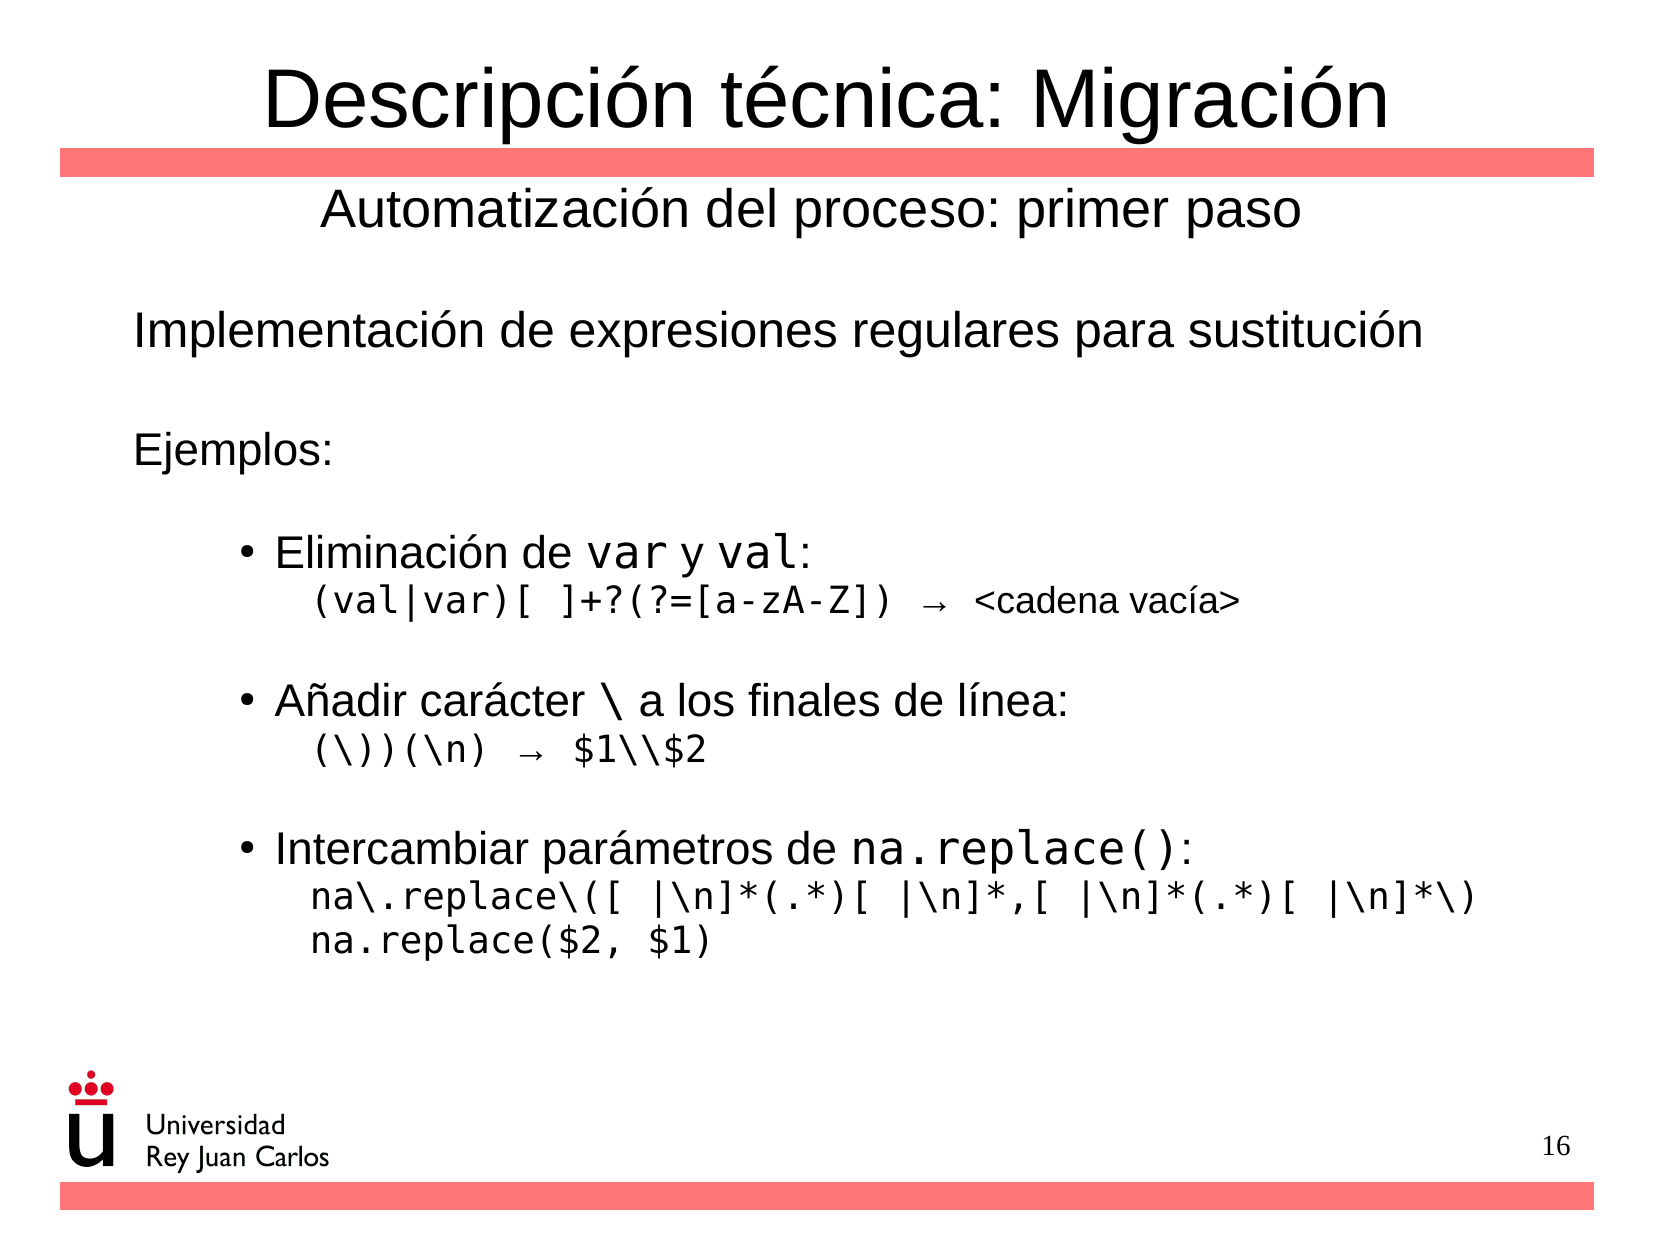

# Descripción técnica: Migración
Automatización del proceso: primer paso
Implementación de expresiones regulares para sustitución
Ejemplos:
Eliminación de var y val:
(val|var)[ ]+?(?=[a-zA-Z]) → <cadena vacía>
Añadir carácter \ a los finales de línea:
(\))(\n) → $1\\$2
Intercambiar parámetros de na.replace():
na\.replace\([ |\n]*(.*)[ |\n]*,[ |\n]*(.*)[ |\n]*\)
na.replace($2, $1)
16